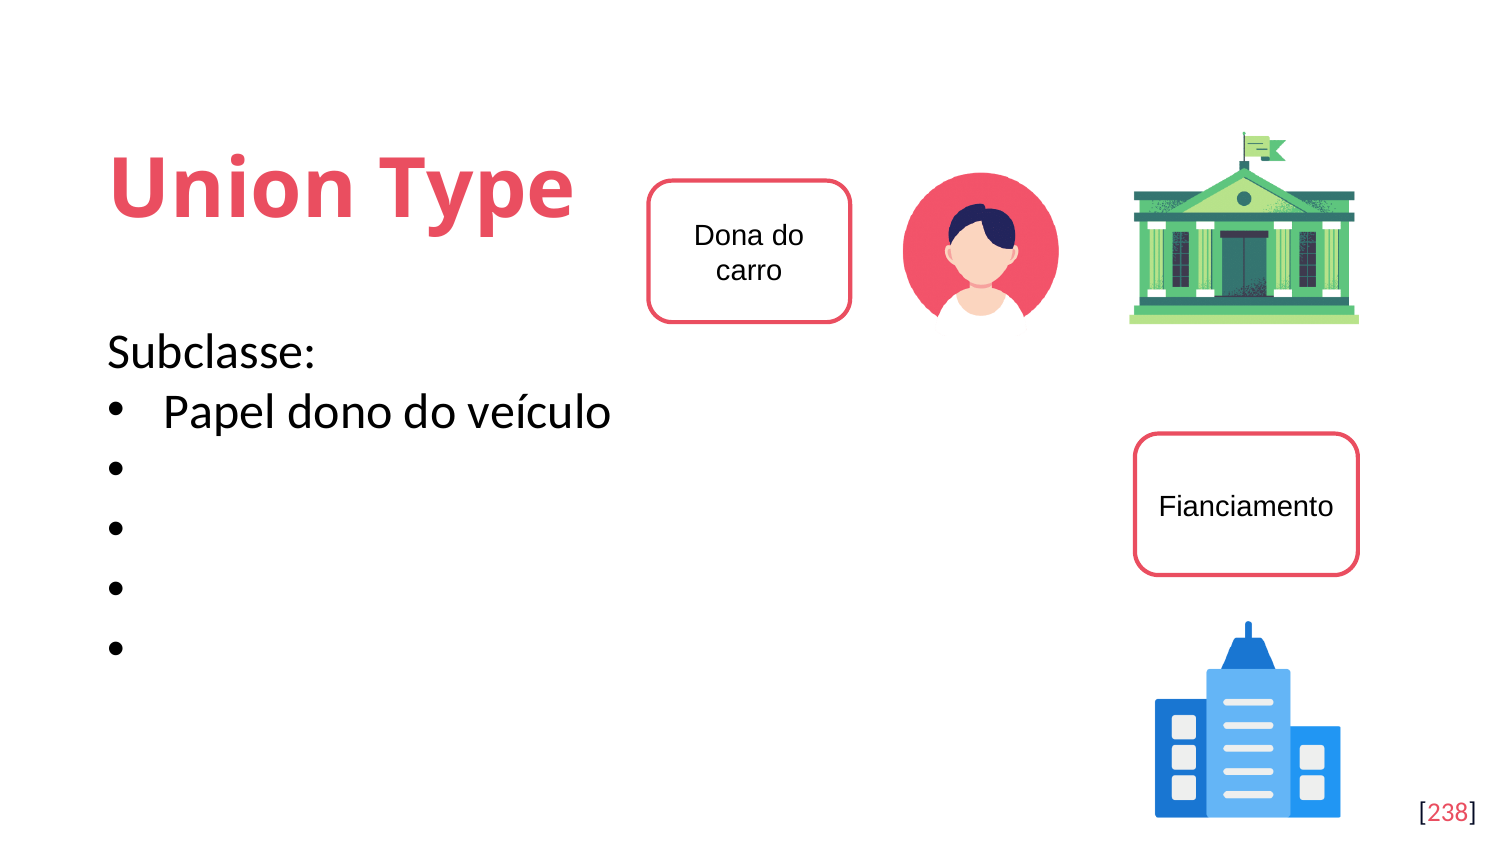

Union Type
Dona do carro
Subclasse:
Papel dono do veículo
Fianciamento